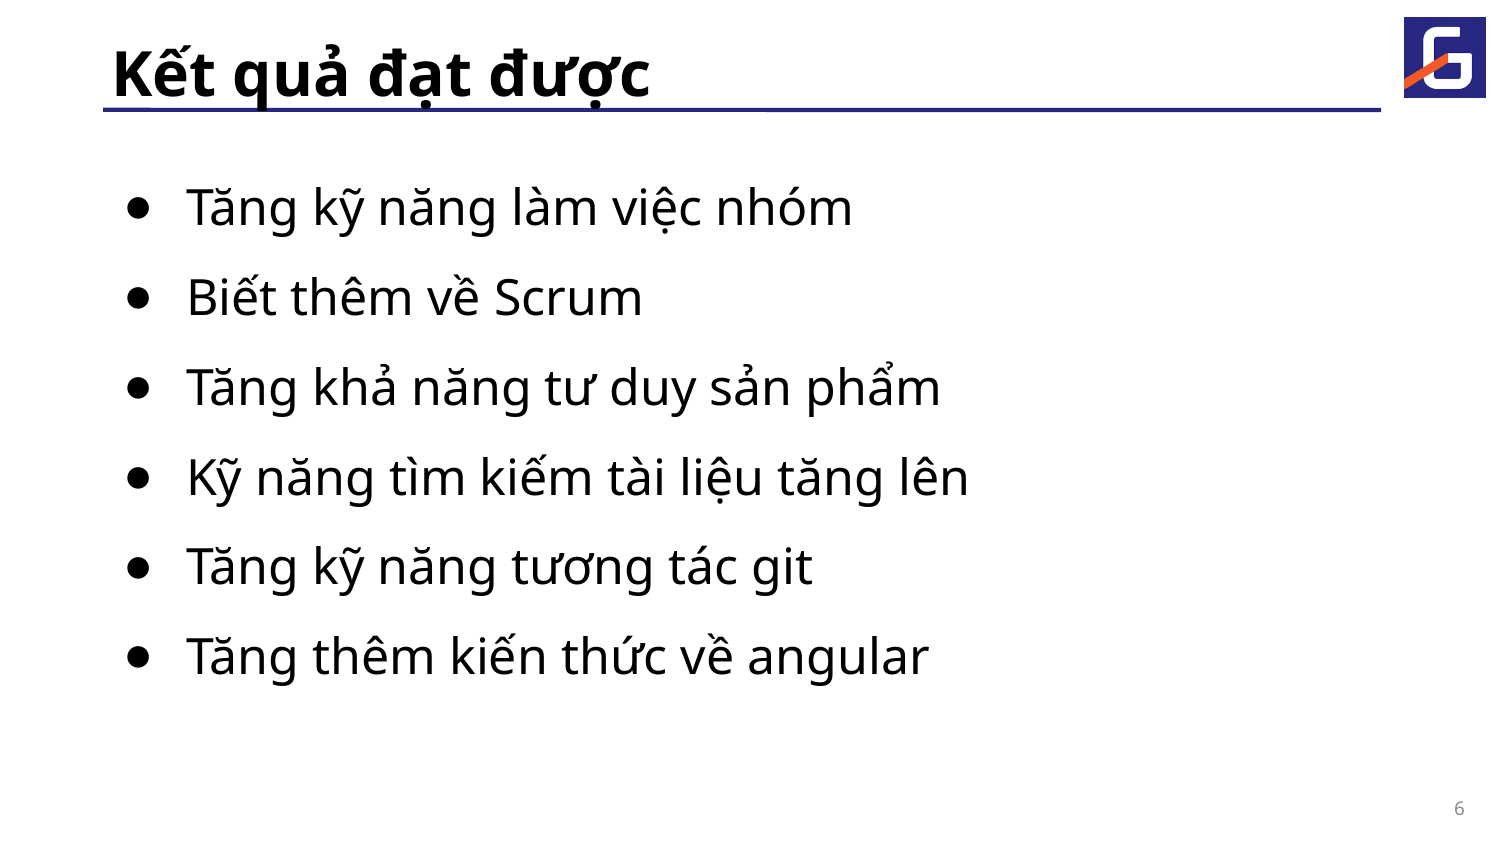

# Kết quả đạt được
Tăng kỹ năng làm việc nhóm
Biết thêm về Scrum
Tăng khả năng tư duy sản phẩm
Kỹ năng tìm kiếm tài liệu tăng lên
Tăng kỹ năng tương tác git
Tăng thêm kiến thức về angular